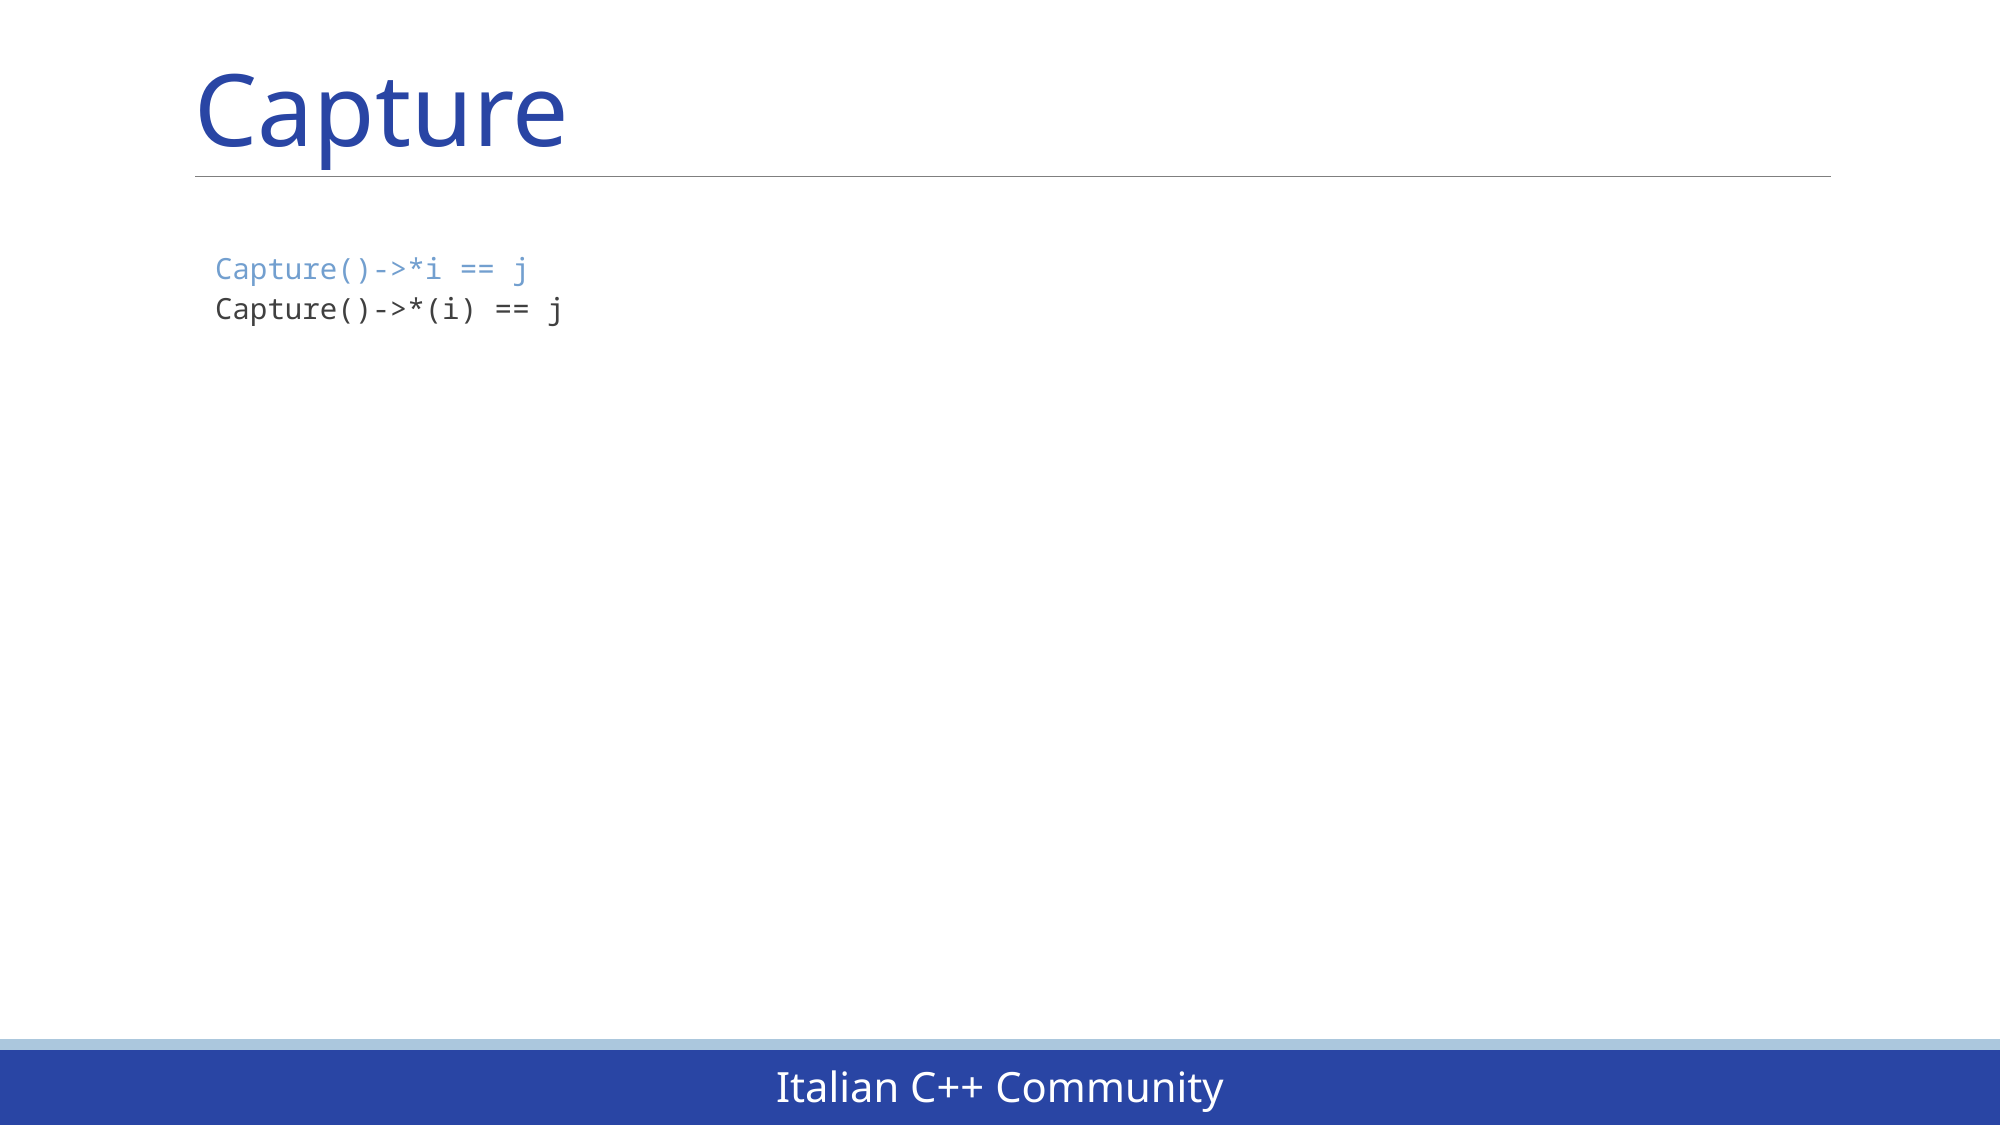

# Capture
 Capture()->*i == j
 Capture()->*(i) == j